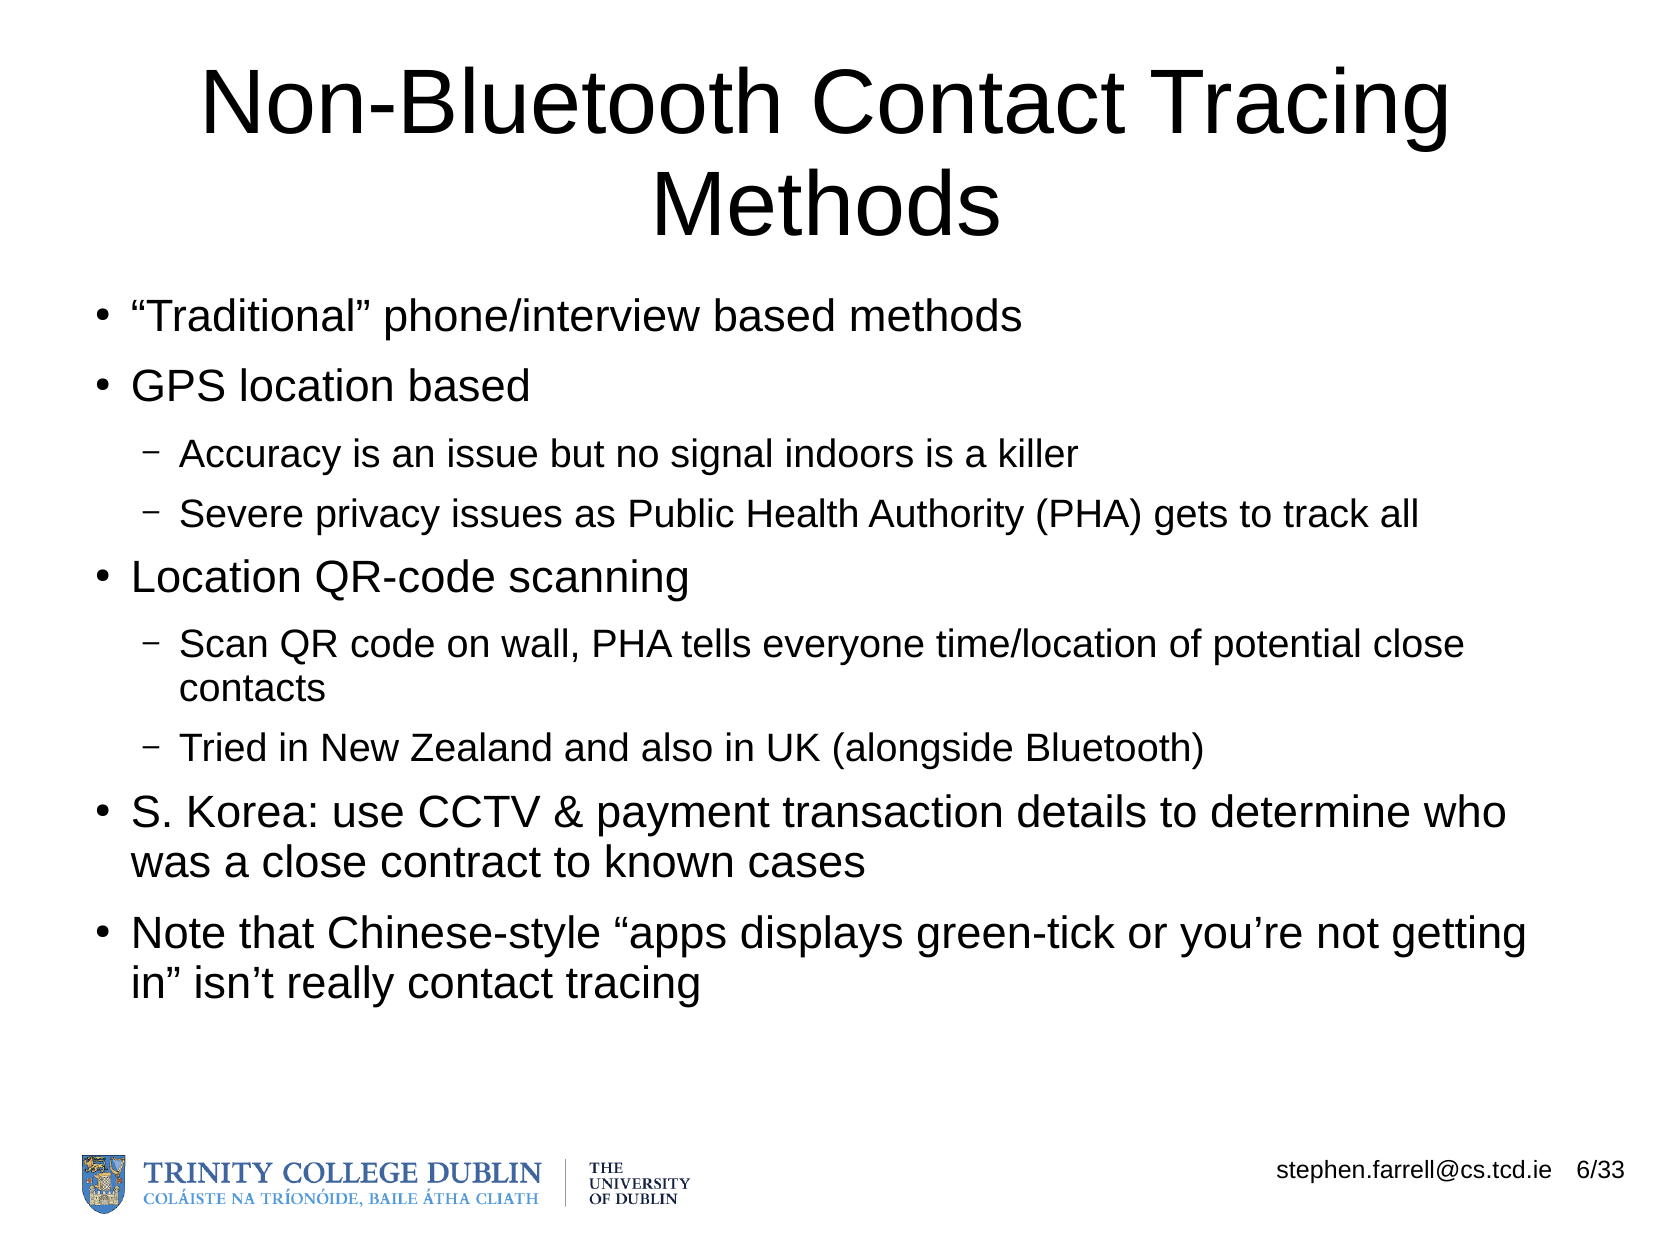

# Non-Bluetooth Contact Tracing Methods
“Traditional” phone/interview based methods
GPS location based
Accuracy is an issue but no signal indoors is a killer
Severe privacy issues as Public Health Authority (PHA) gets to track all
Location QR-code scanning
Scan QR code on wall, PHA tells everyone time/location of potential close contacts
Tried in New Zealand and also in UK (alongside Bluetooth)
S. Korea: use CCTV & payment transaction details to determine who was a close contract to known cases
Note that Chinese-style “apps displays green-tick or you’re not getting in” isn’t really contact tracing